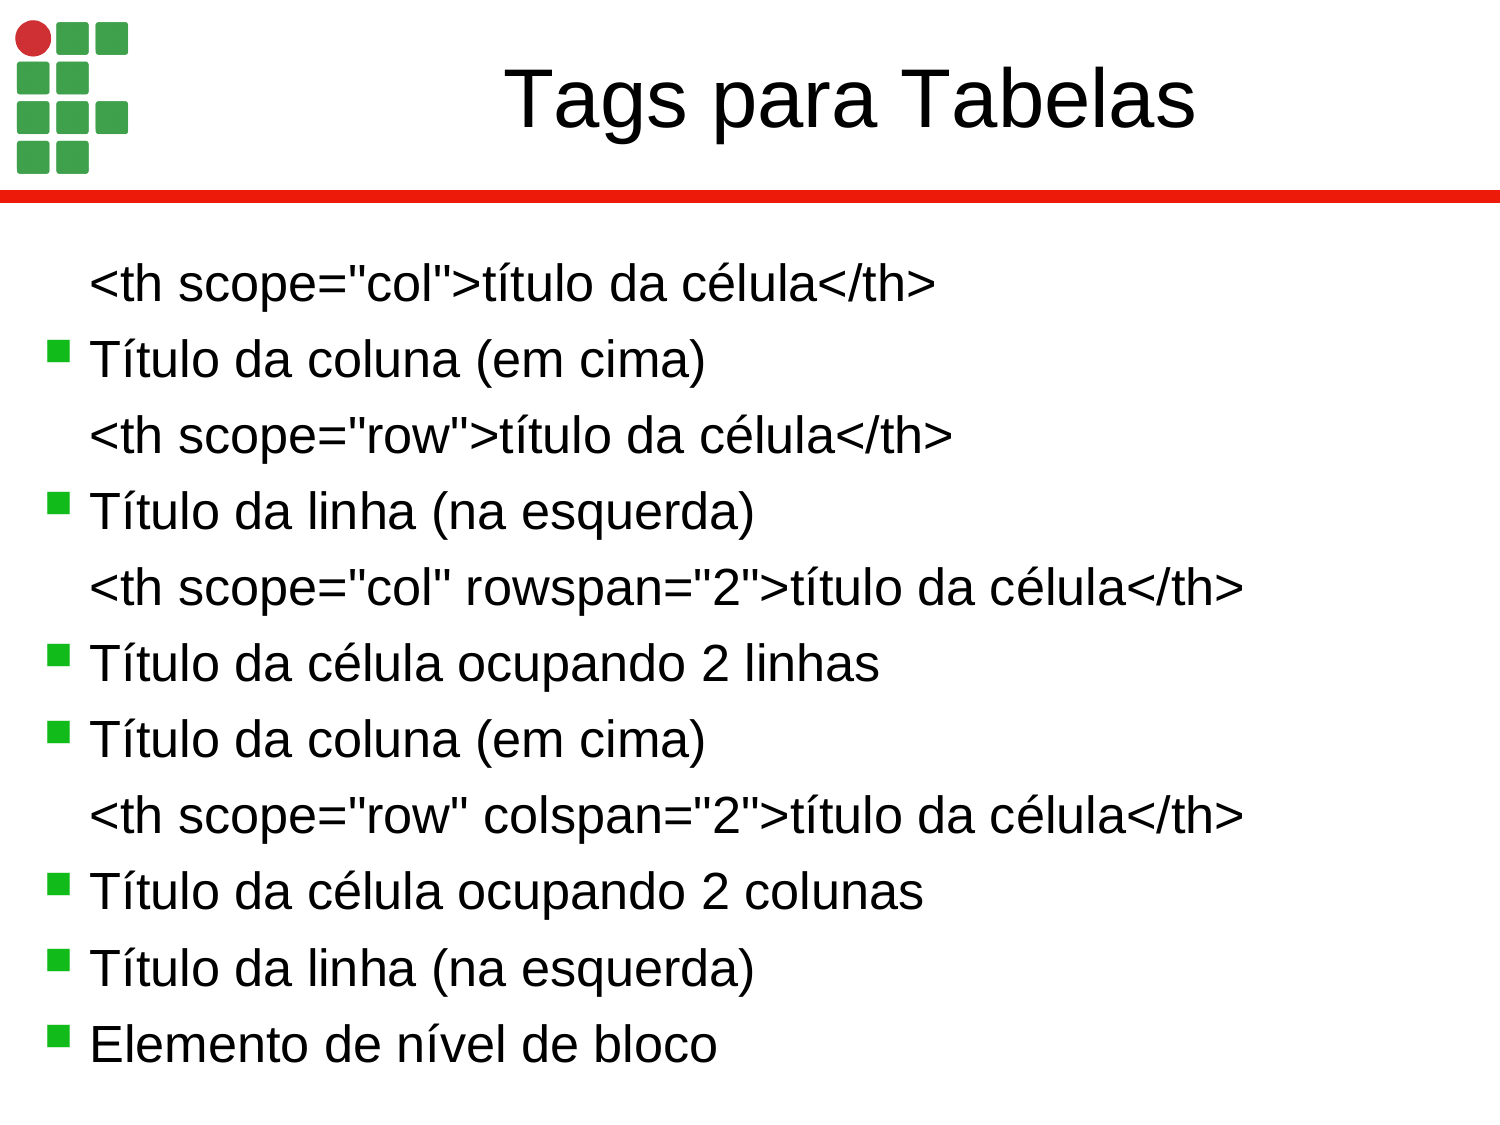

# Tags para Tabelas
<th scope="col">título da célula</th>
Título da coluna (em cima)
<th scope="row">título da célula</th>
Título da linha (na esquerda)
<th scope="col" rowspan="2">título da célula</th>
Título da célula ocupando 2 linhas
Título da coluna (em cima)
<th scope="row" colspan="2">título da célula</th>
Título da célula ocupando 2 colunas
Título da linha (na esquerda)
Elemento de nível de bloco